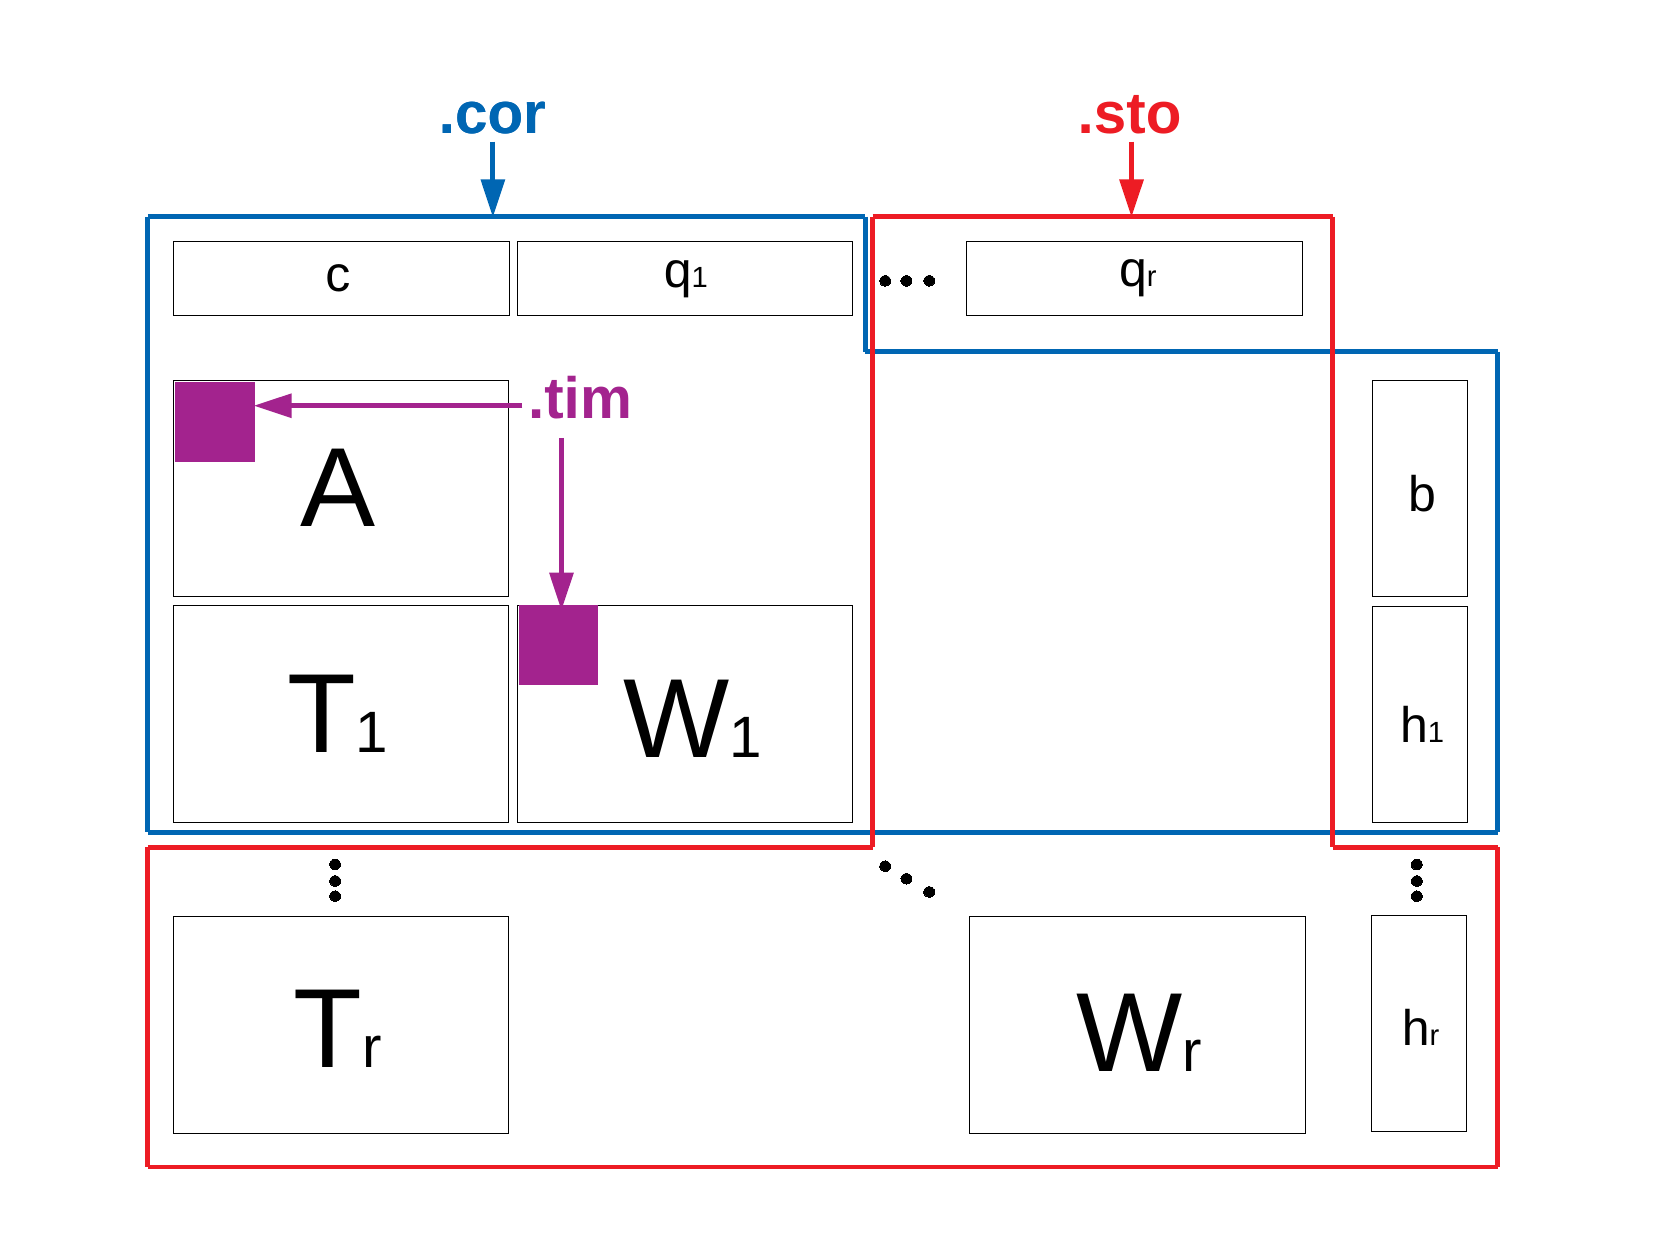

.cor
.cor
.sto
qr
q1
c
.tim
A
b
T1
W1
h1
Tr
Wr
hr